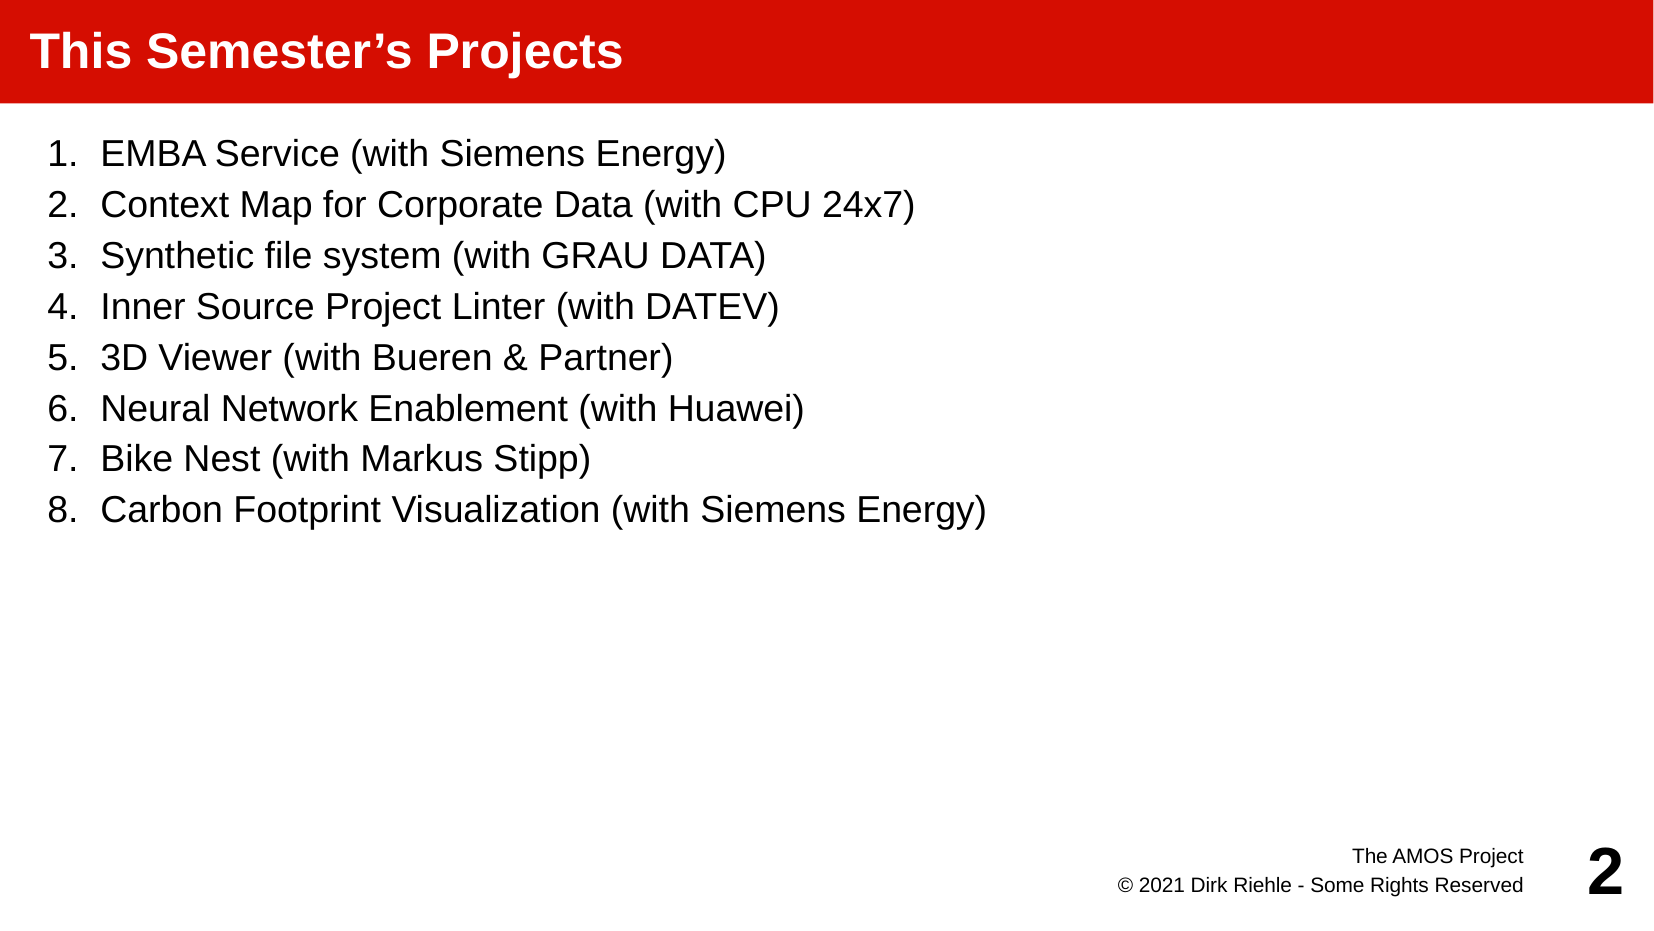

# This Semester’s Projects
EMBA Service (with Siemens Energy)
Context Map for Corporate Data (with CPU 24x7)
Synthetic file system (with GRAU DATA)
Inner Source Project Linter (with DATEV)
3D Viewer (with Bueren & Partner)
Neural Network Enablement (with Huawei)
Bike Nest (with Markus Stipp)
Carbon Footprint Visualization (with Siemens Energy)
The AMOS Project
2
© 2021 Dirk Riehle - Some Rights Reserved